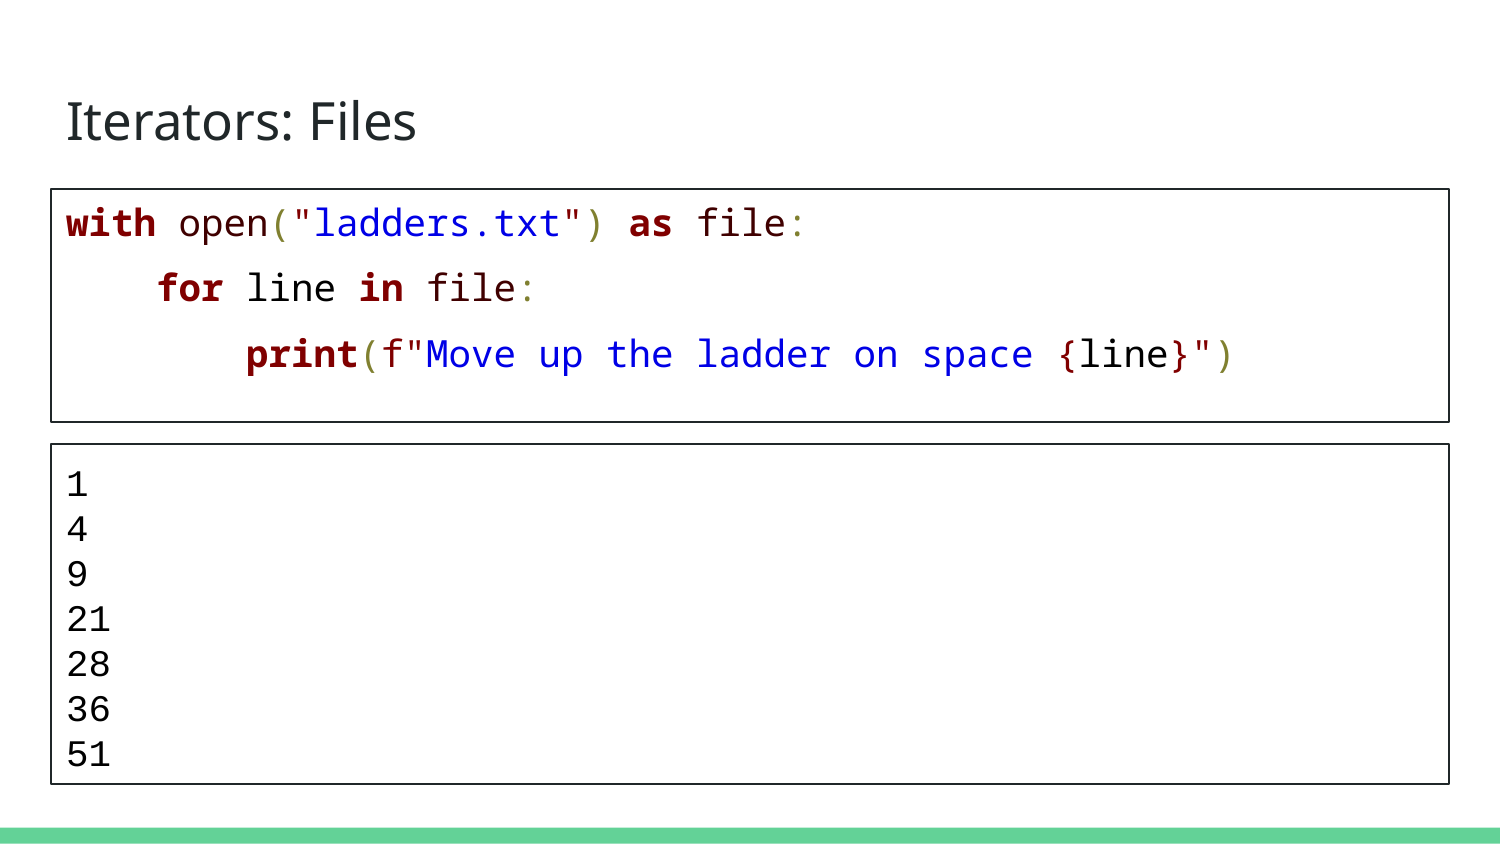

# Iterators: Files
with open("ladders.txt") as file:
 for line in file:
 print(f"Move up the ladder on space {line}")
1
4
9
21
28
36
51